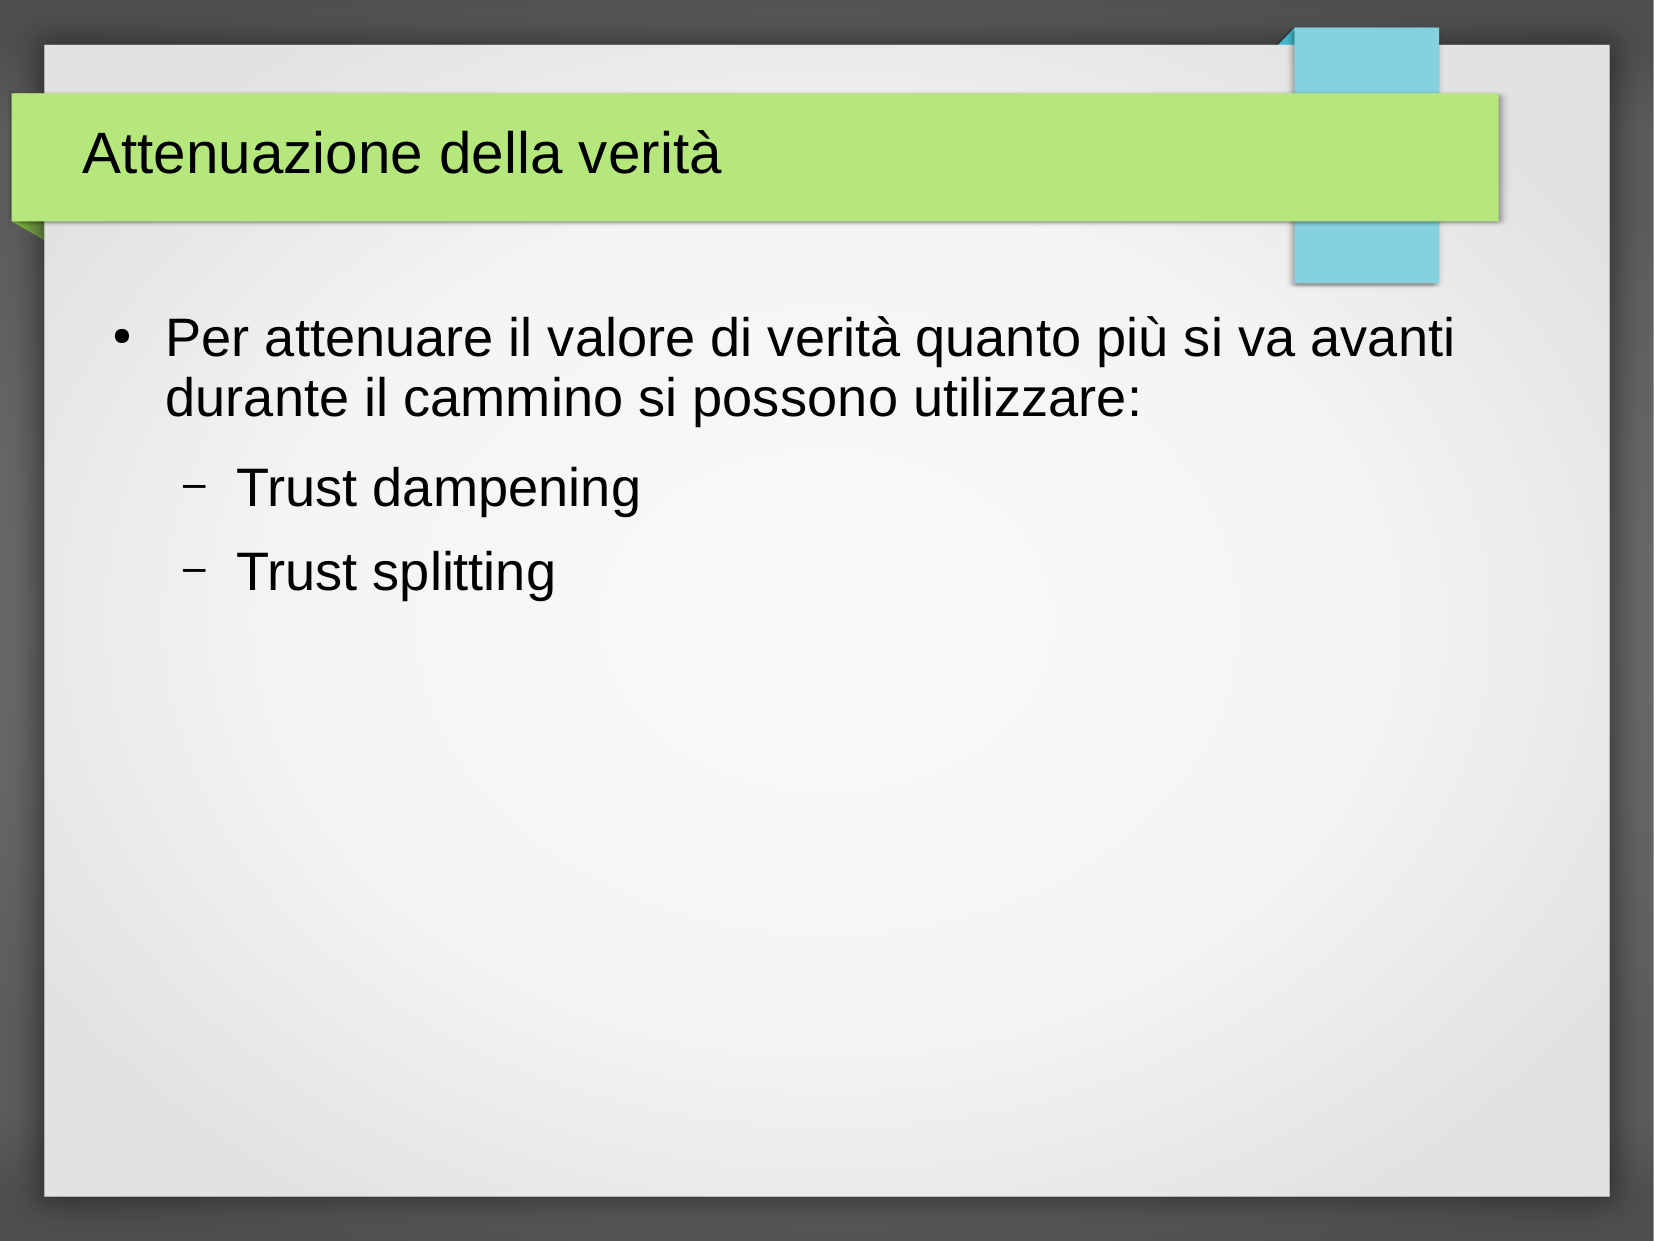

# Attenuazione della verità
Per attenuare il valore di verità quanto più si va avanti durante il cammino si possono utilizzare:
Trust dampening
Trust splitting